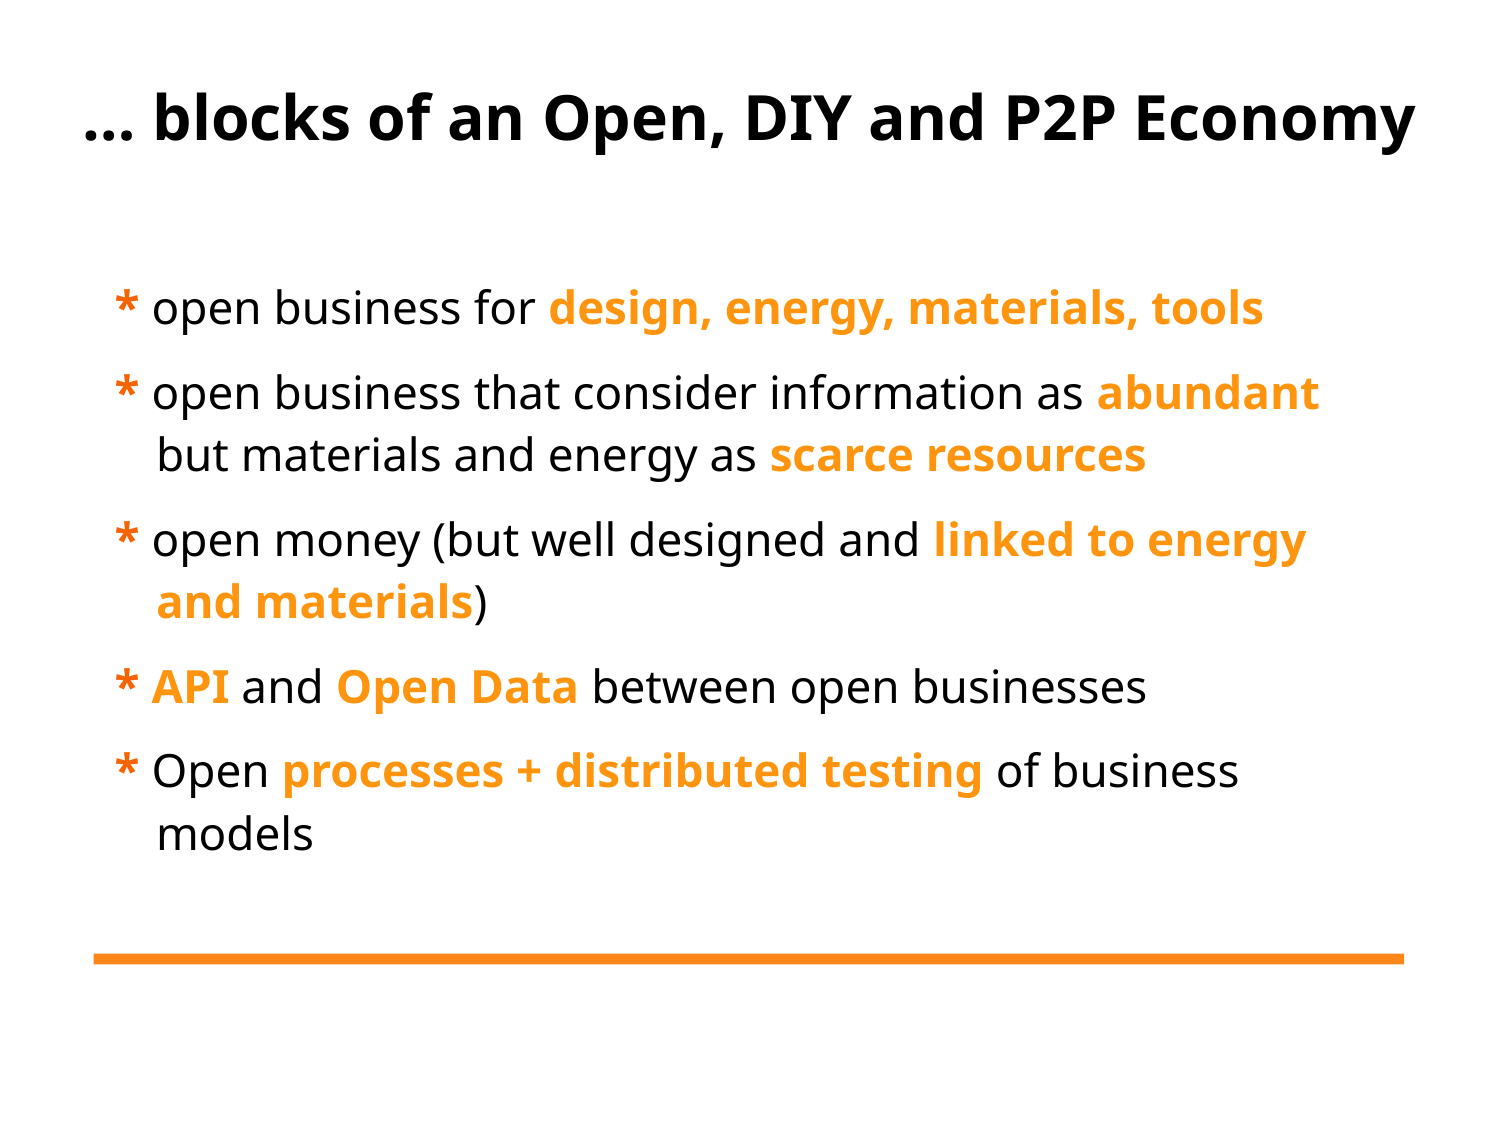

# … blocks of an Open, DIY and P2P Economy
* open business for design, energy, materials, tools
* open business that consider information as abundant but materials and energy as scarce resources
* open money (but well designed and linked to energy and materials)
* API and Open Data between open businesses
* Open processes + distributed testing of business models